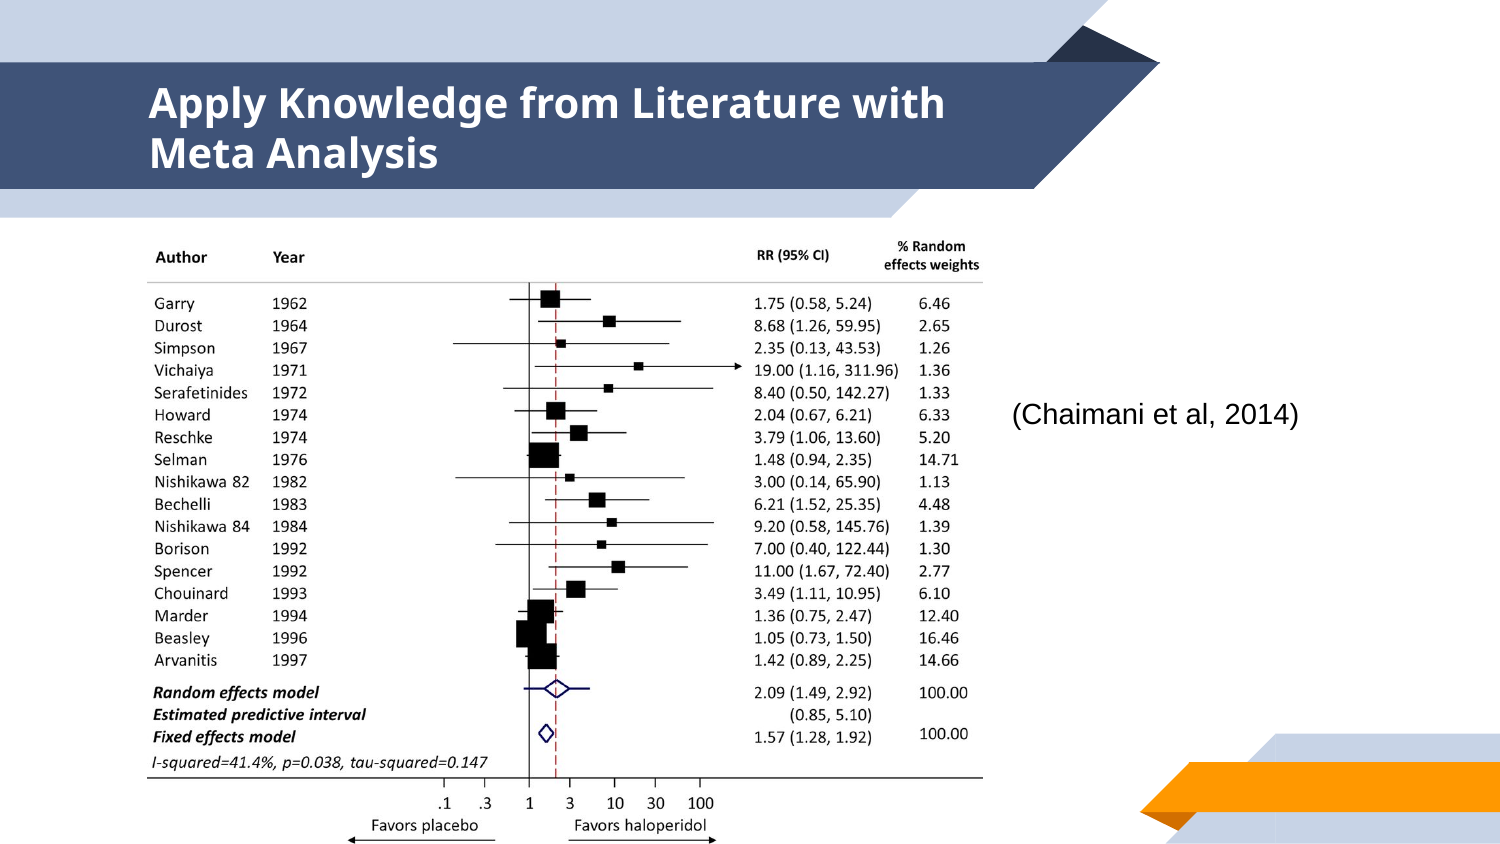

# Apply Knowledge from Literature with Meta Analysis
(Chaimani et al, 2014)